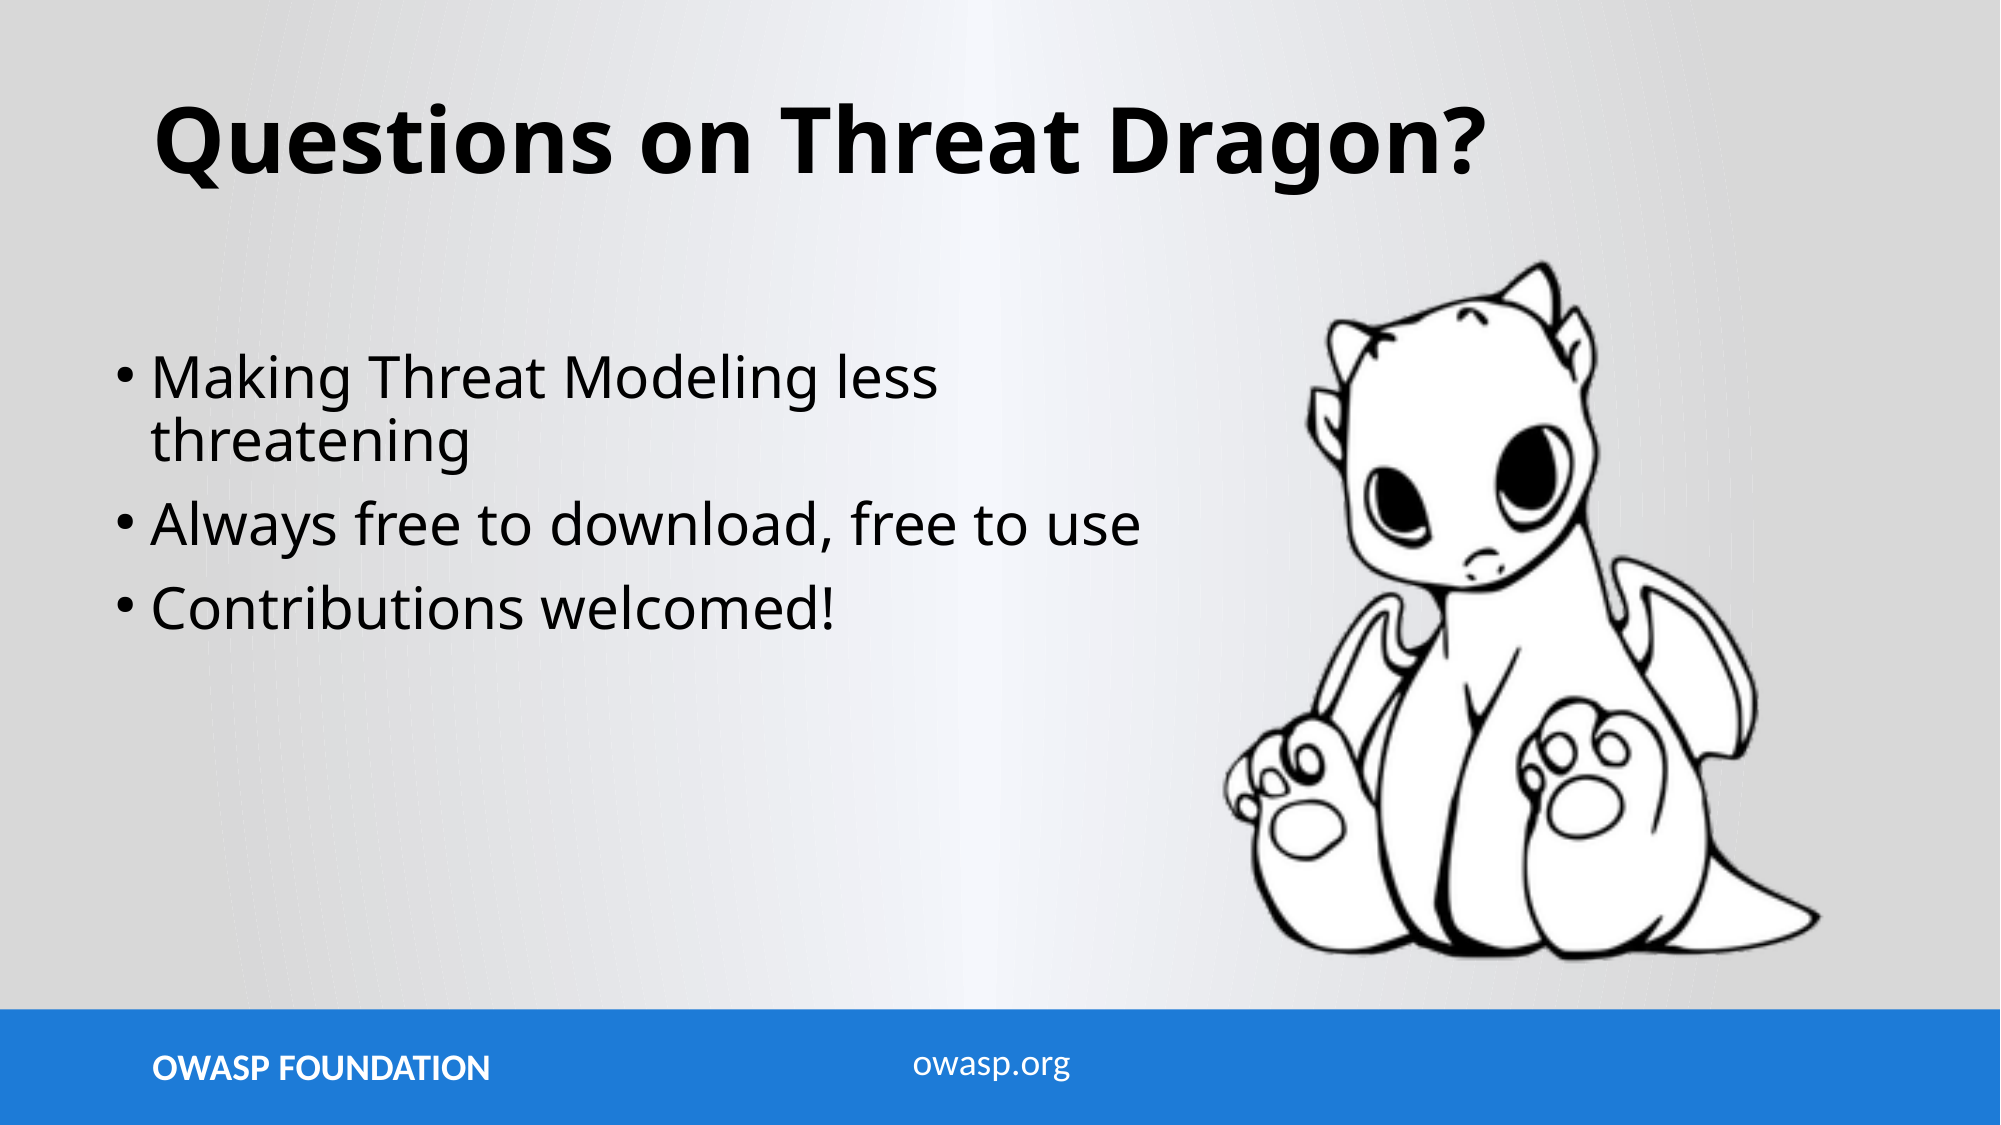

# Questions on Threat Dragon?
Making Threat Modeling less threatening
Always free to download, free to use
Contributions welcomed!